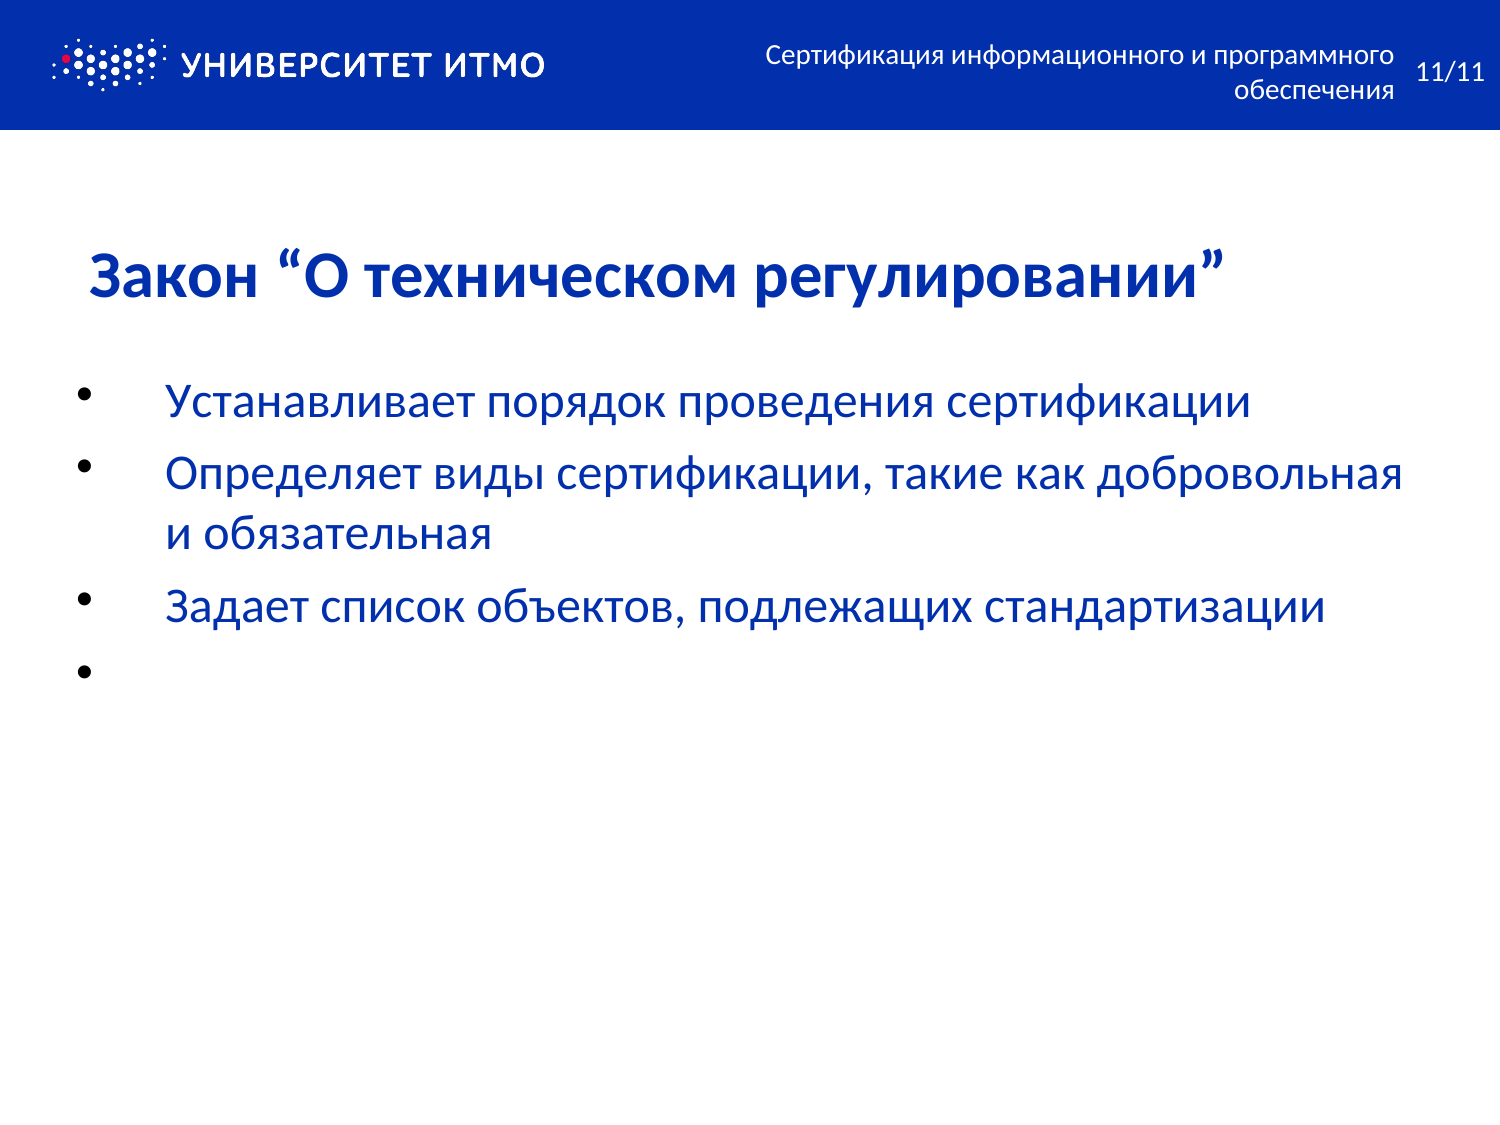

Сертификация информационного и программного обеспечения
11/11
Закон “О техническом регулировании”
Устанавливает порядок проведения сертификации
Определяет виды сертификации, такие как добровольная и обязательная
Задает список объектов, подлежащих стандартизации